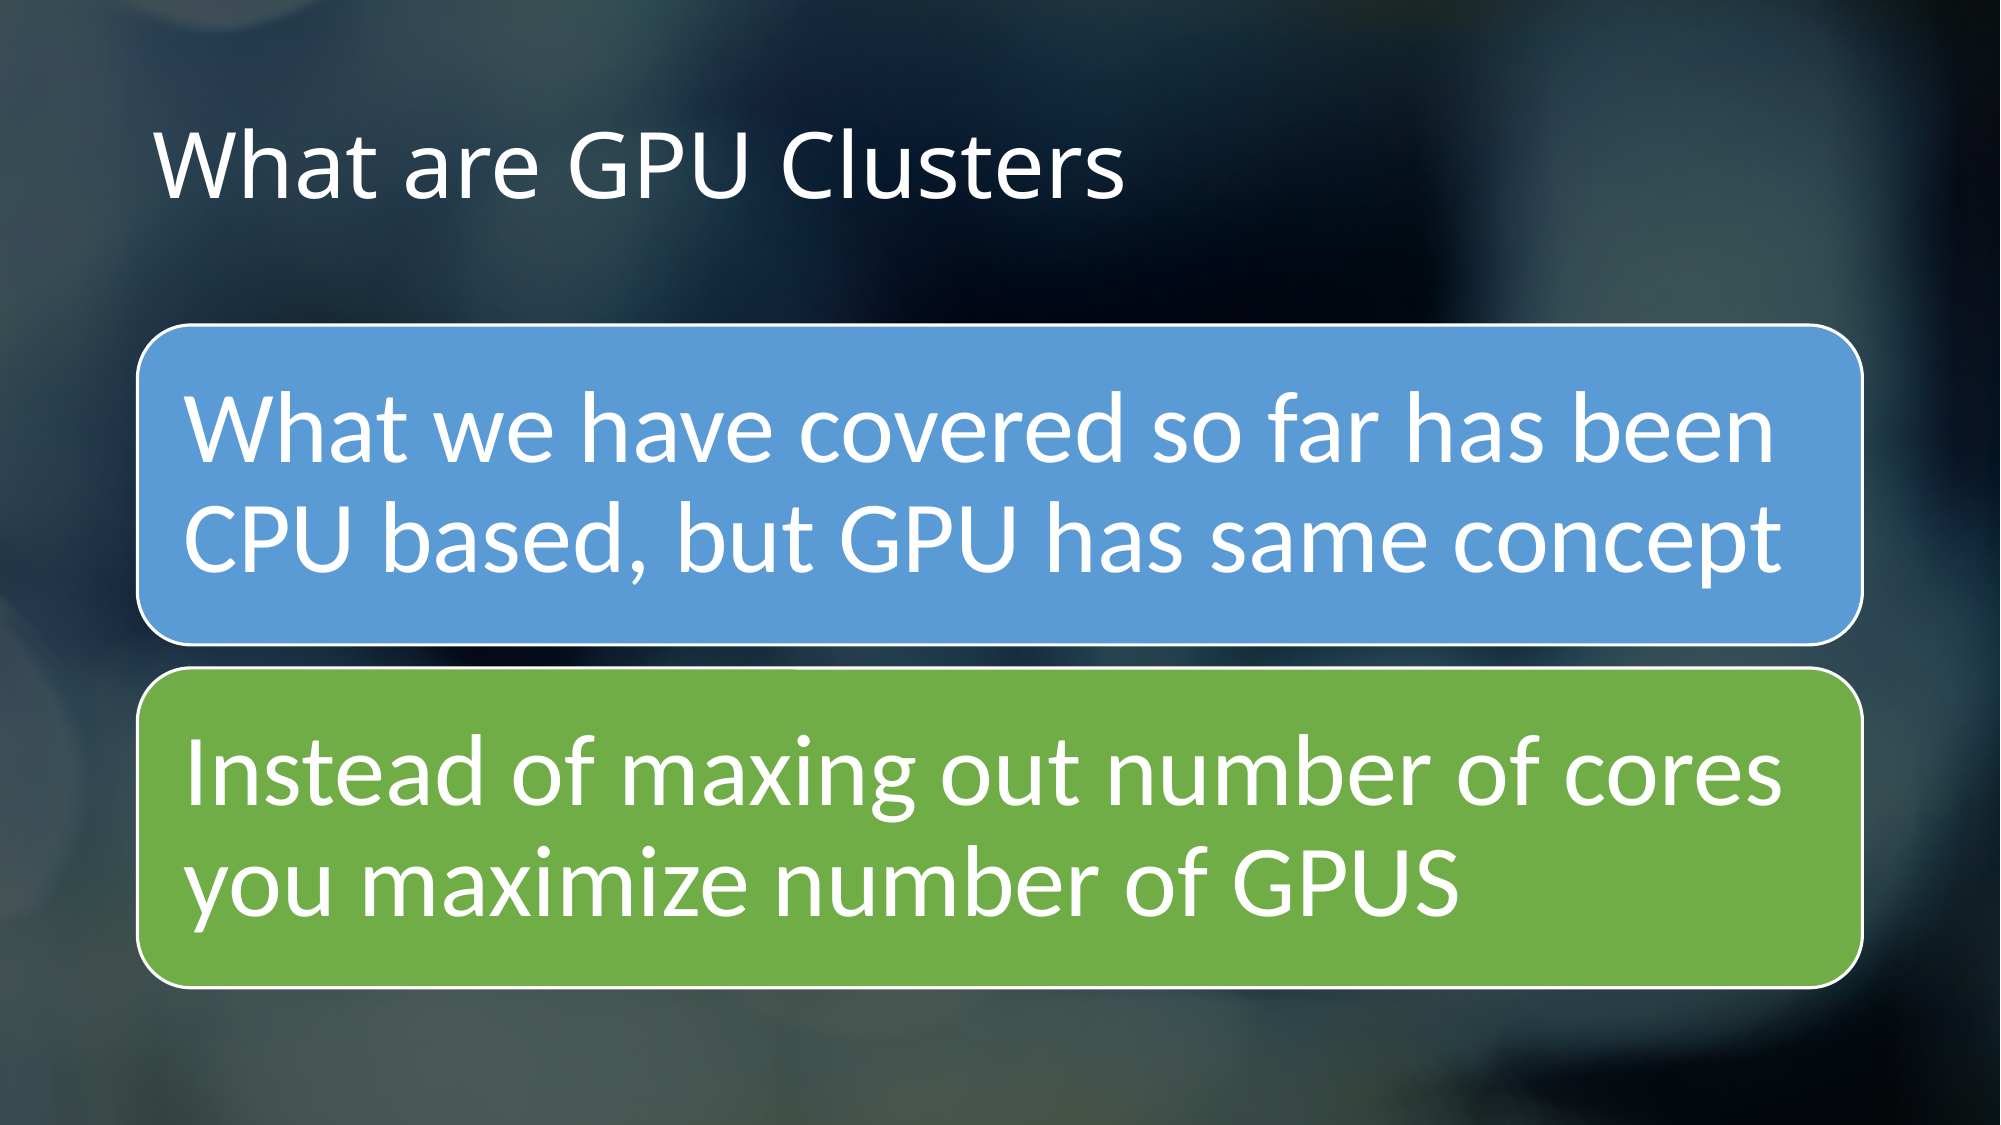

# What are GPU Clusters
What we have covered so far has been CPU based, but GPU has same concept
Instead of maxing out number of cores you maximize number of GPUS